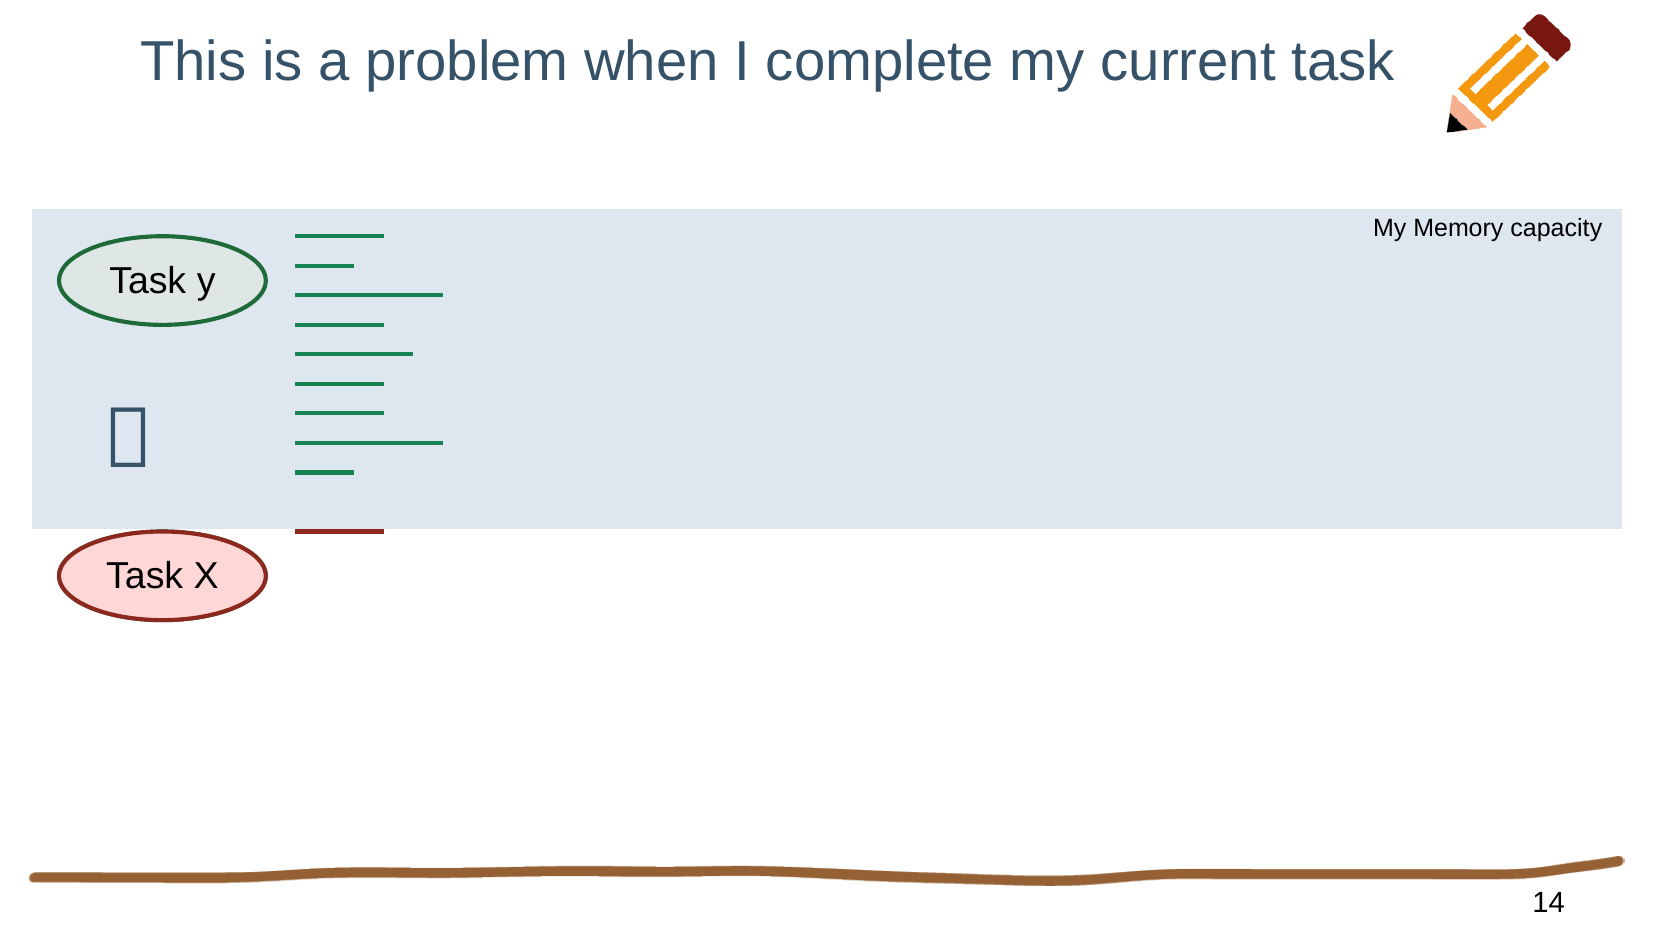

# This is a problem when I complete my current task
My Memory capacity
Task y
✅
Task X
Task X
14